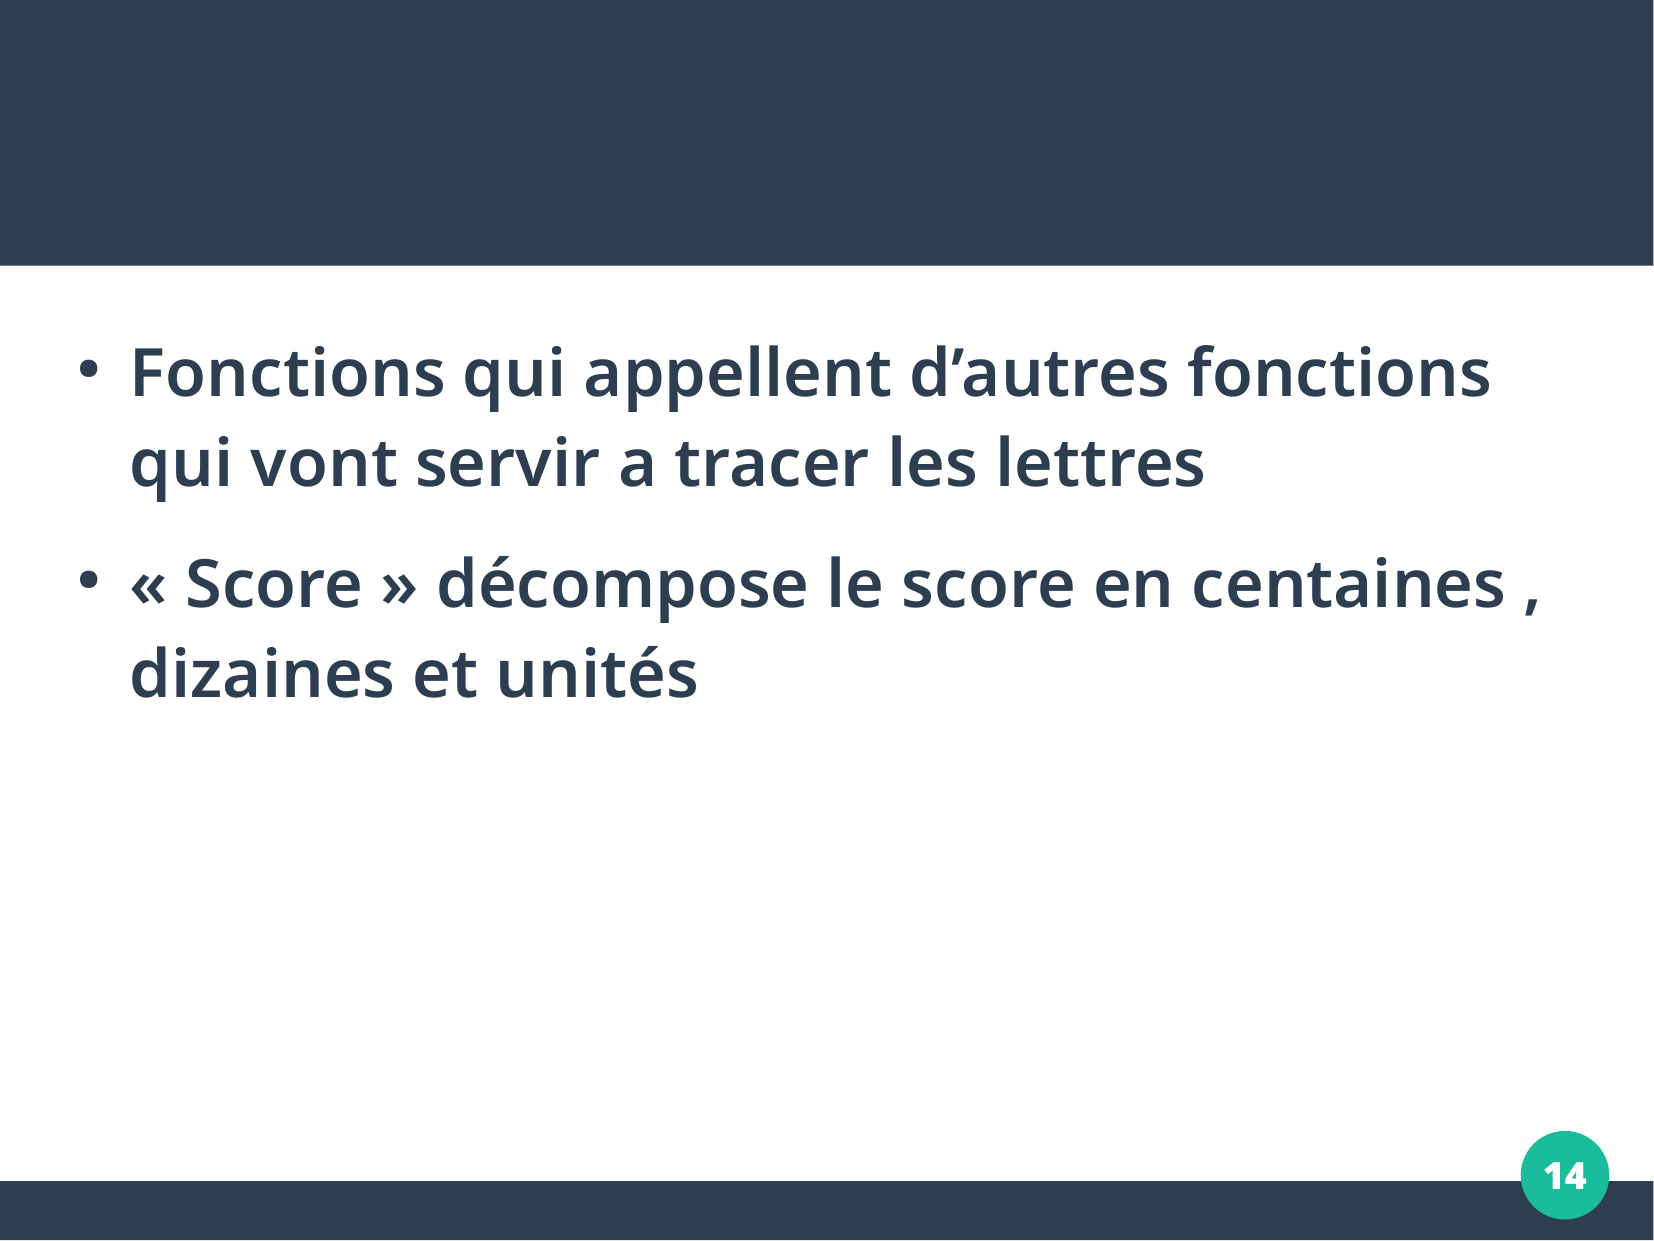

# Fonctions qui appellent d’autres fonctions qui vont servir a tracer les lettres
« Score » décompose le score en centaines , dizaines et unités
14